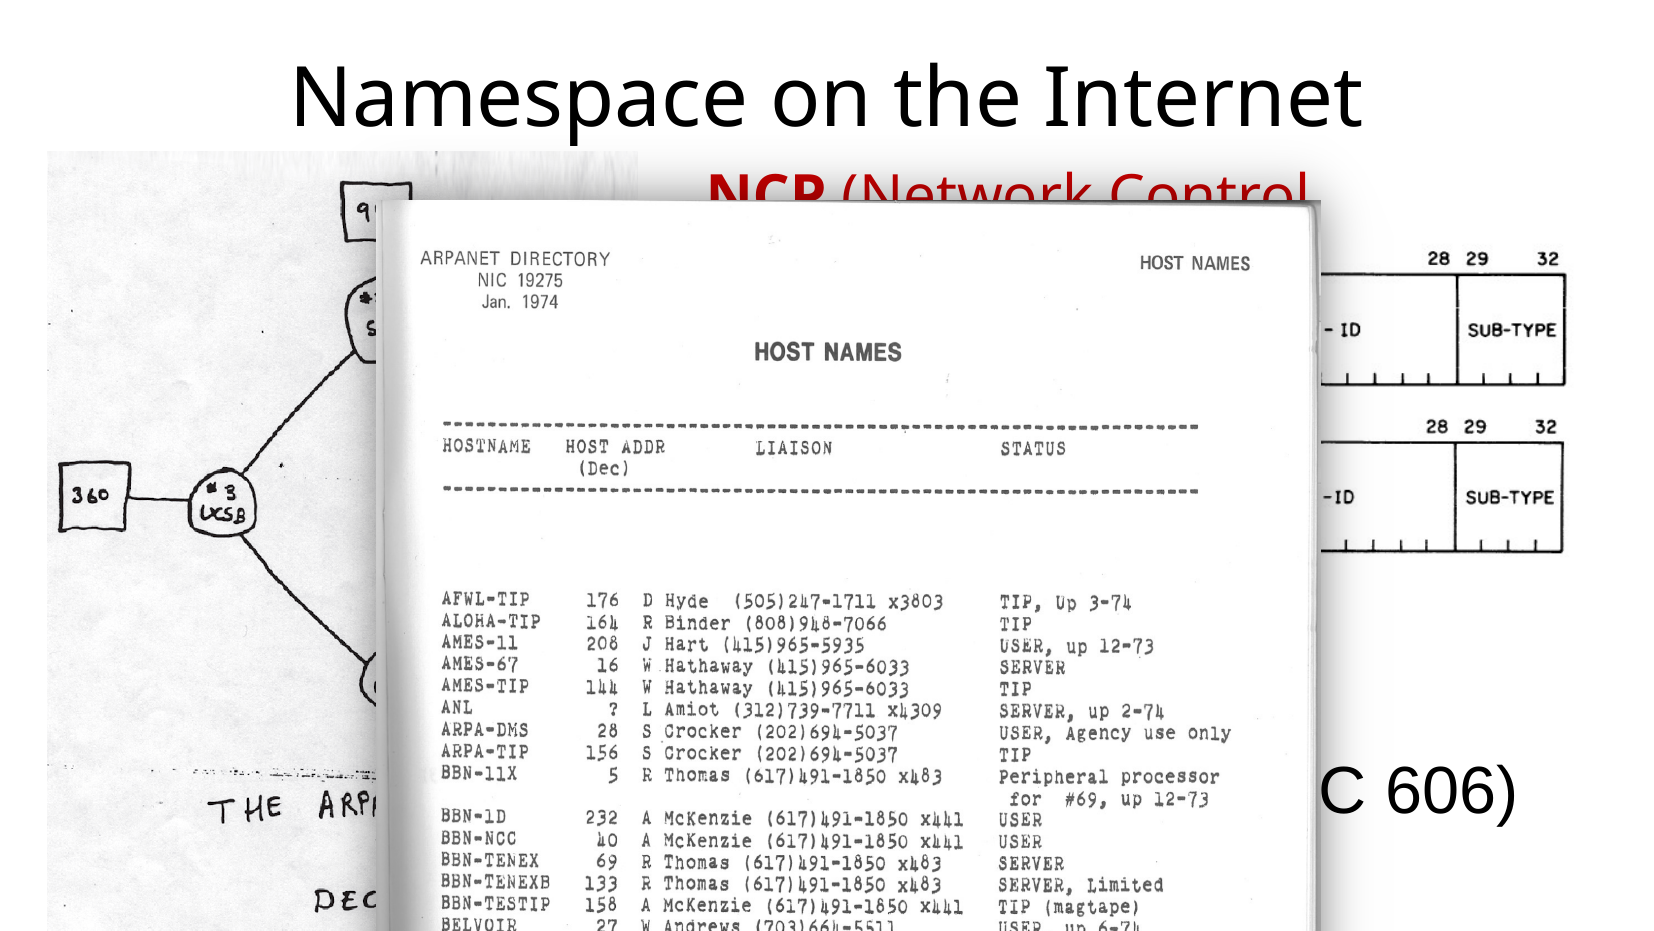

# Namespace on the Internet
NCP (Network Control Program)
December 1973
HOSTS.TXT (RFC 606)